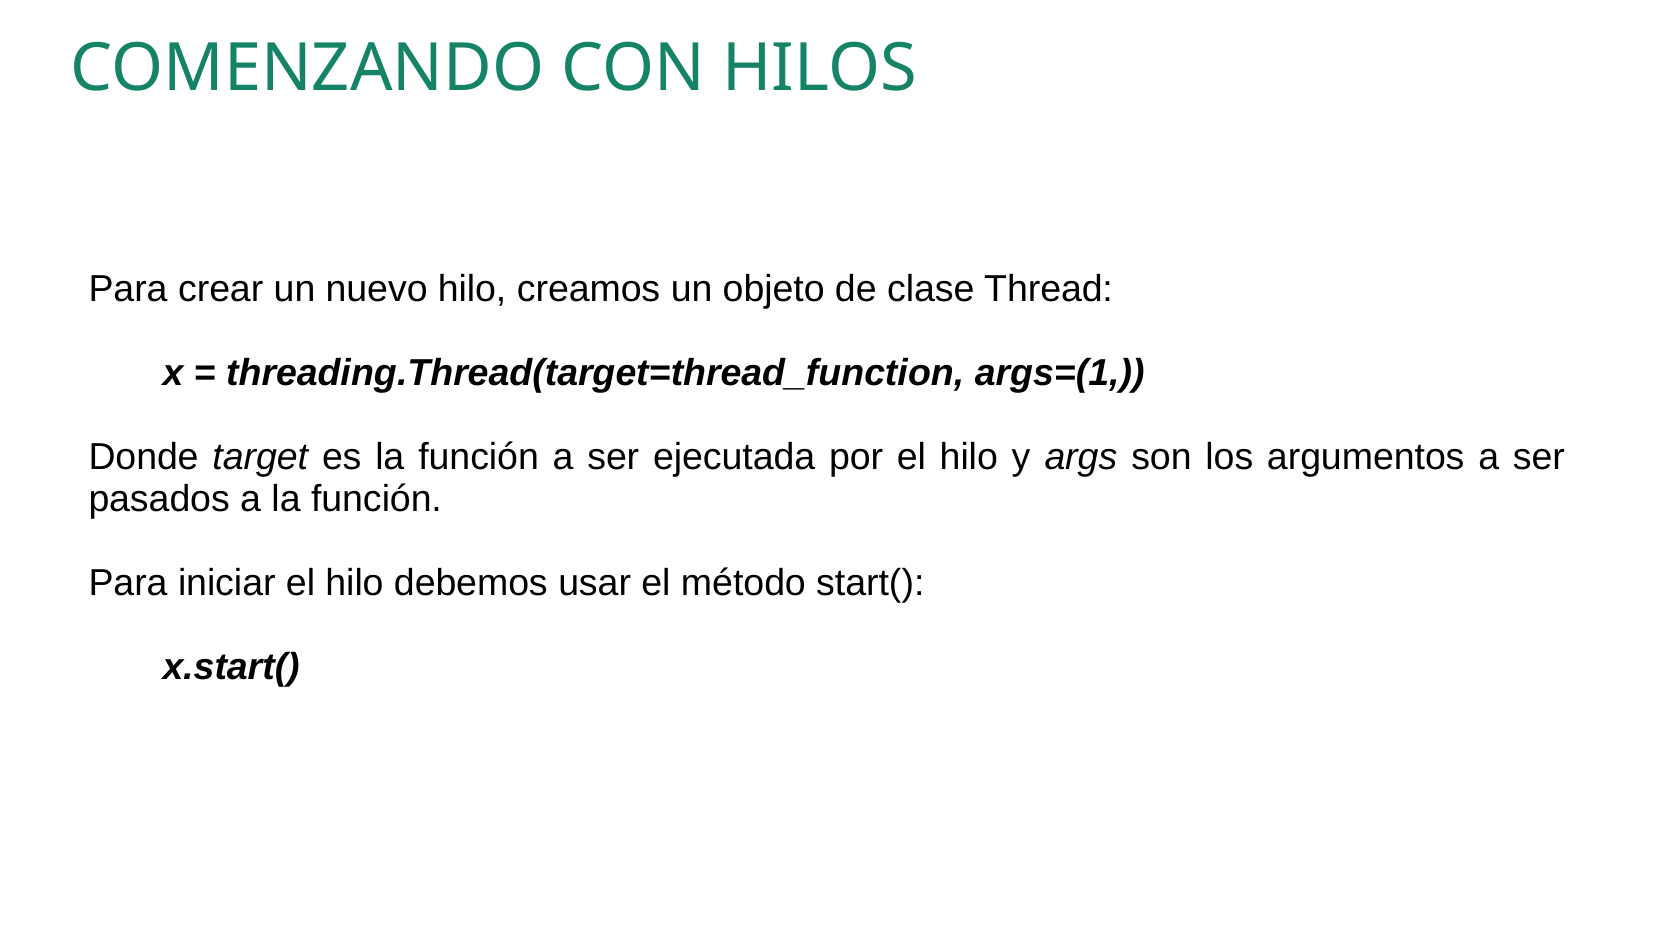

# COMENZANDO CON HILOS
Para crear un nuevo hilo, creamos un objeto de clase Thread:
	x = threading.Thread(target=thread_function, args=(1,))
Donde target es la función a ser ejecutada por el hilo y args son los argumentos a ser pasados a la función.
Para iniciar el hilo debemos usar el método start():
	x.start()